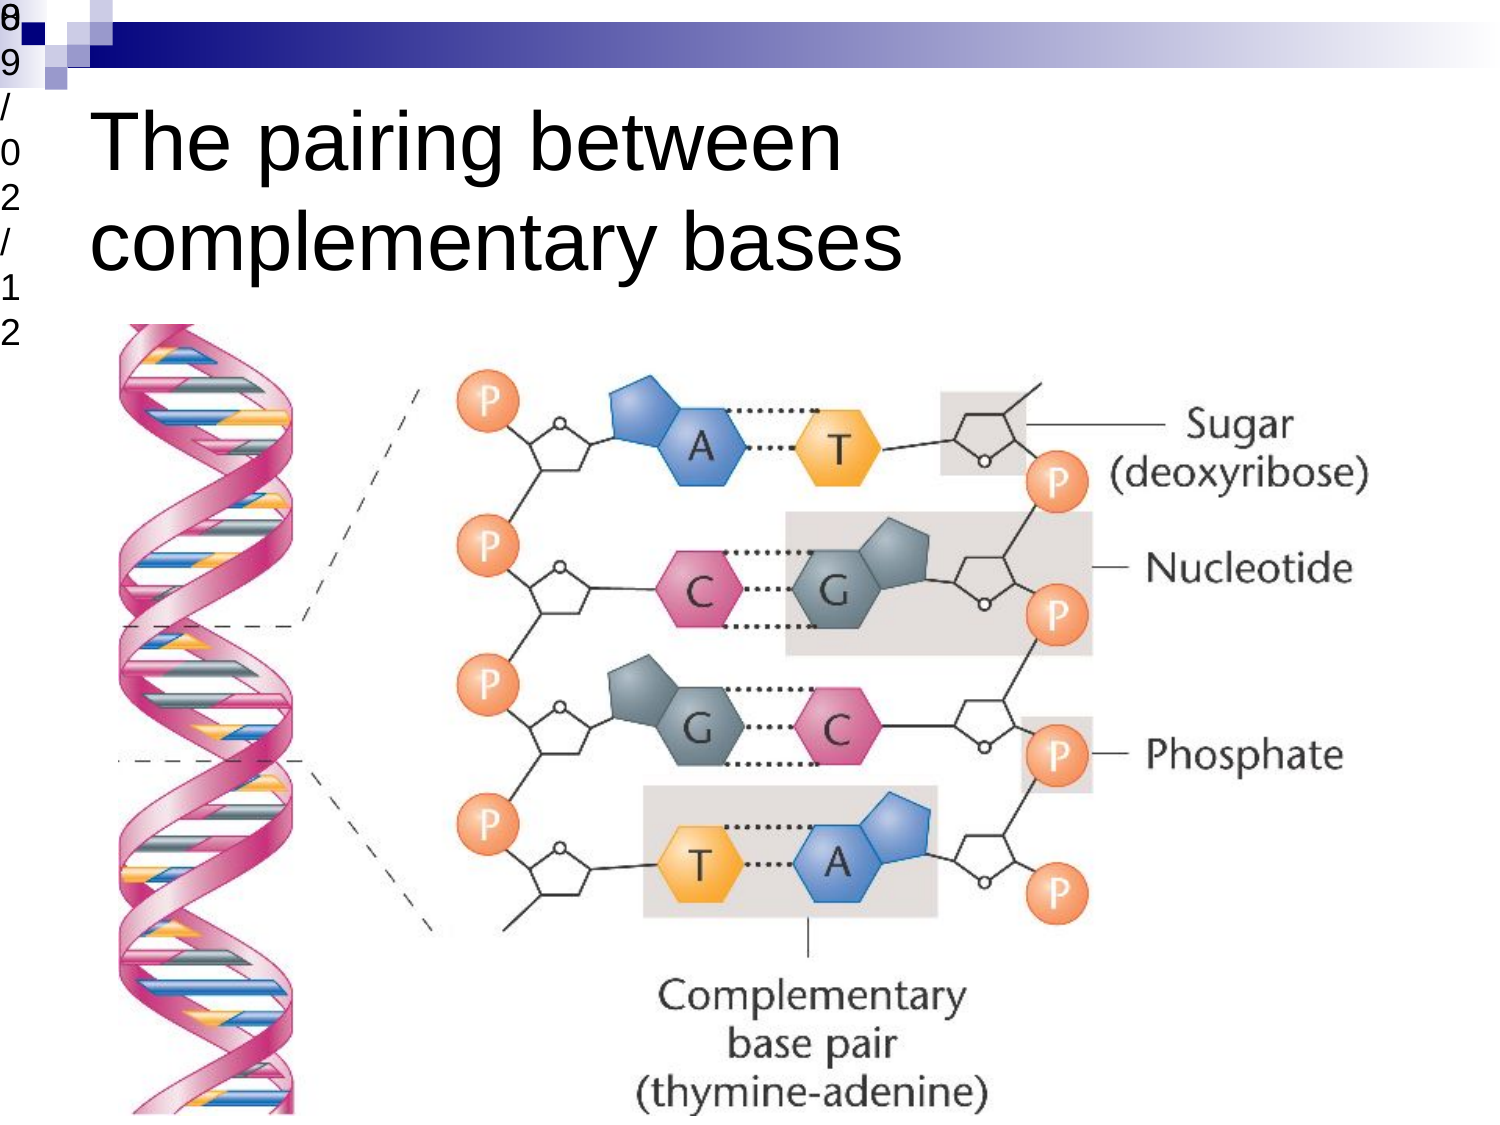

09/02/12
# The pairing between complementary bases